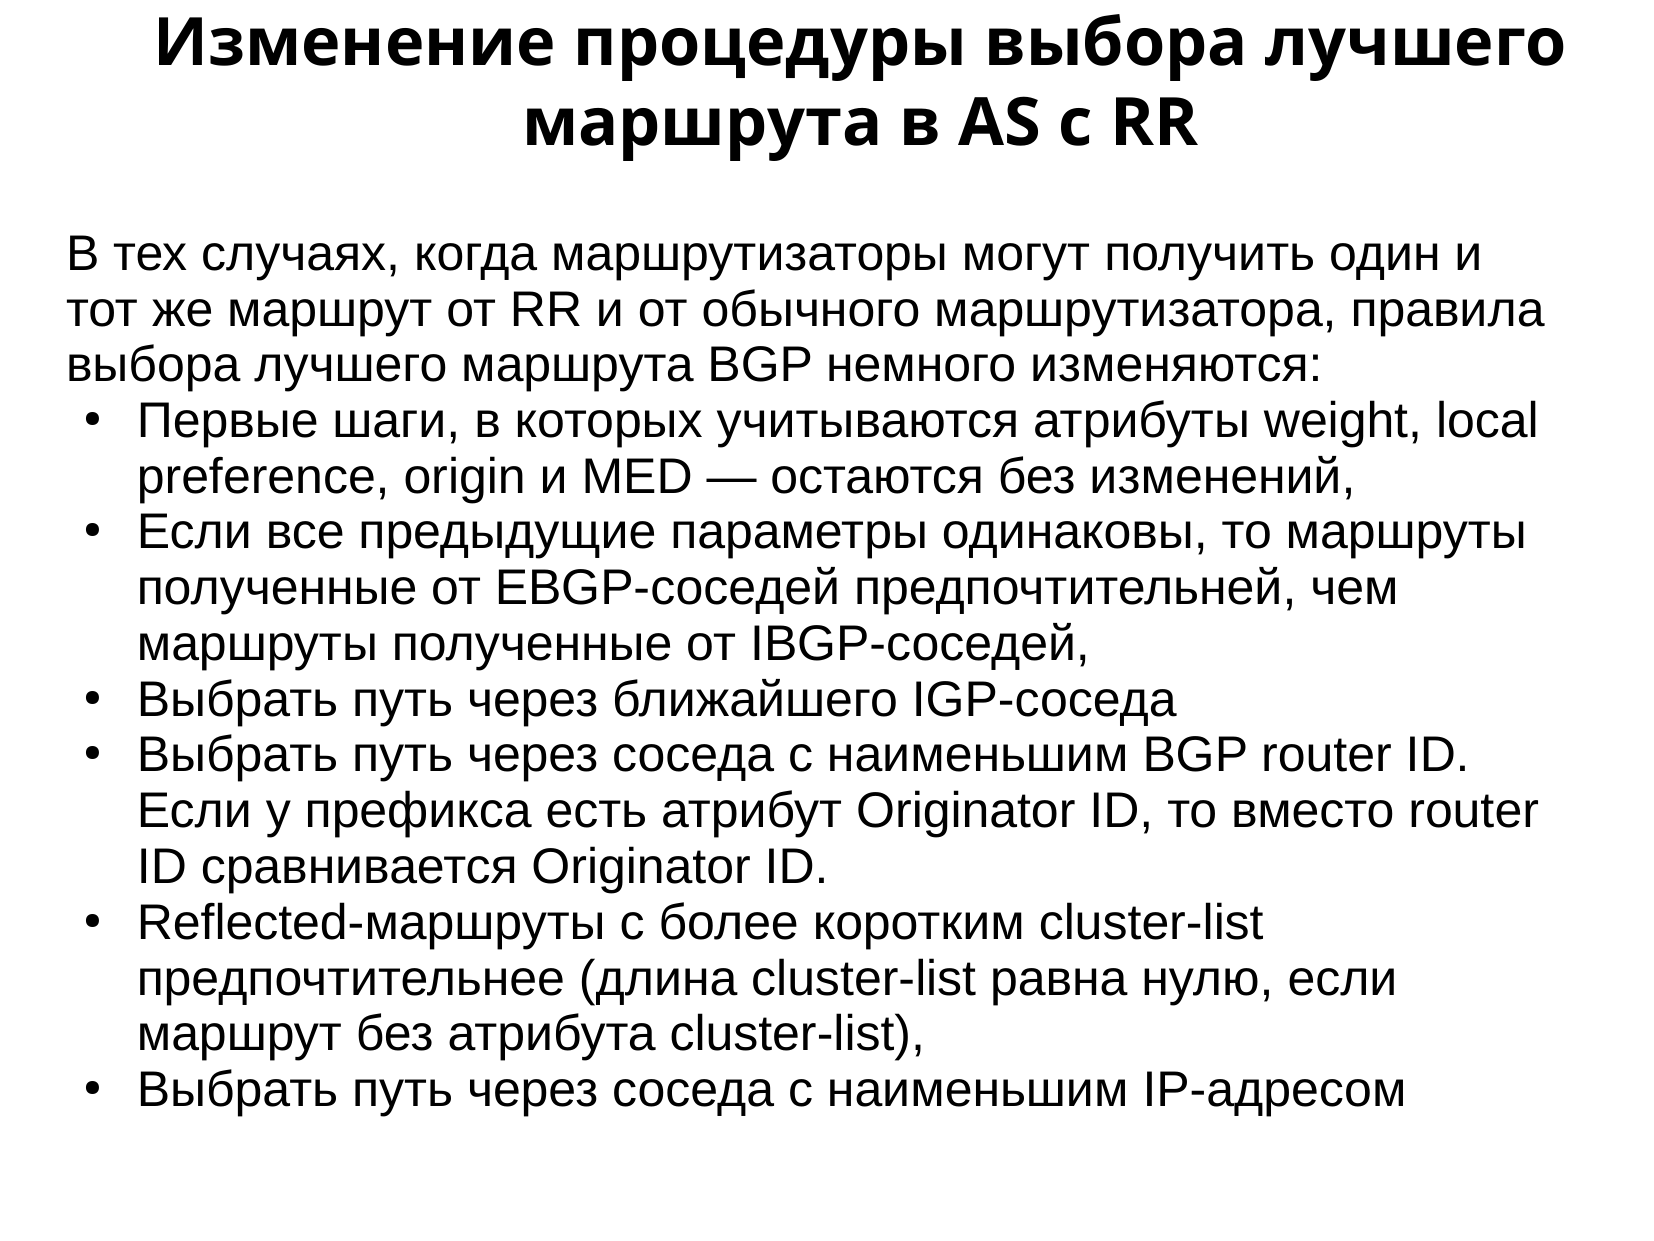

Изменение процедуры выбора лучшего маршрута в AS с RR
# В тех случаях, когда маршрутизаторы могут получить один и тот же маршрут от RR и от обычного маршрутизатора, правила выбора лучшего маршрута BGP немного изменяются:
Первые шаги, в которых учитываются атрибуты weight, local preference, origin и MED — остаются без изменений,
Если все предыдущие параметры одинаковы, то маршруты полученные от EBGP-соседей предпочтительней, чем маршруты полученные от IBGP-соседей,
Выбрать путь через ближайшего IGP-соседа
Выбрать путь через соседа с наименьшим BGP router ID. Если у префикса есть атрибут Originator ID, то вместо router ID сравнивается Originator ID.
Reflected-маршруты с более коротким cluster-list предпочтительнее (длина cluster-list равна нулю, если маршрут без атрибута cluster-list),
Выбрать путь через соседа с наименьшим IP-адресом